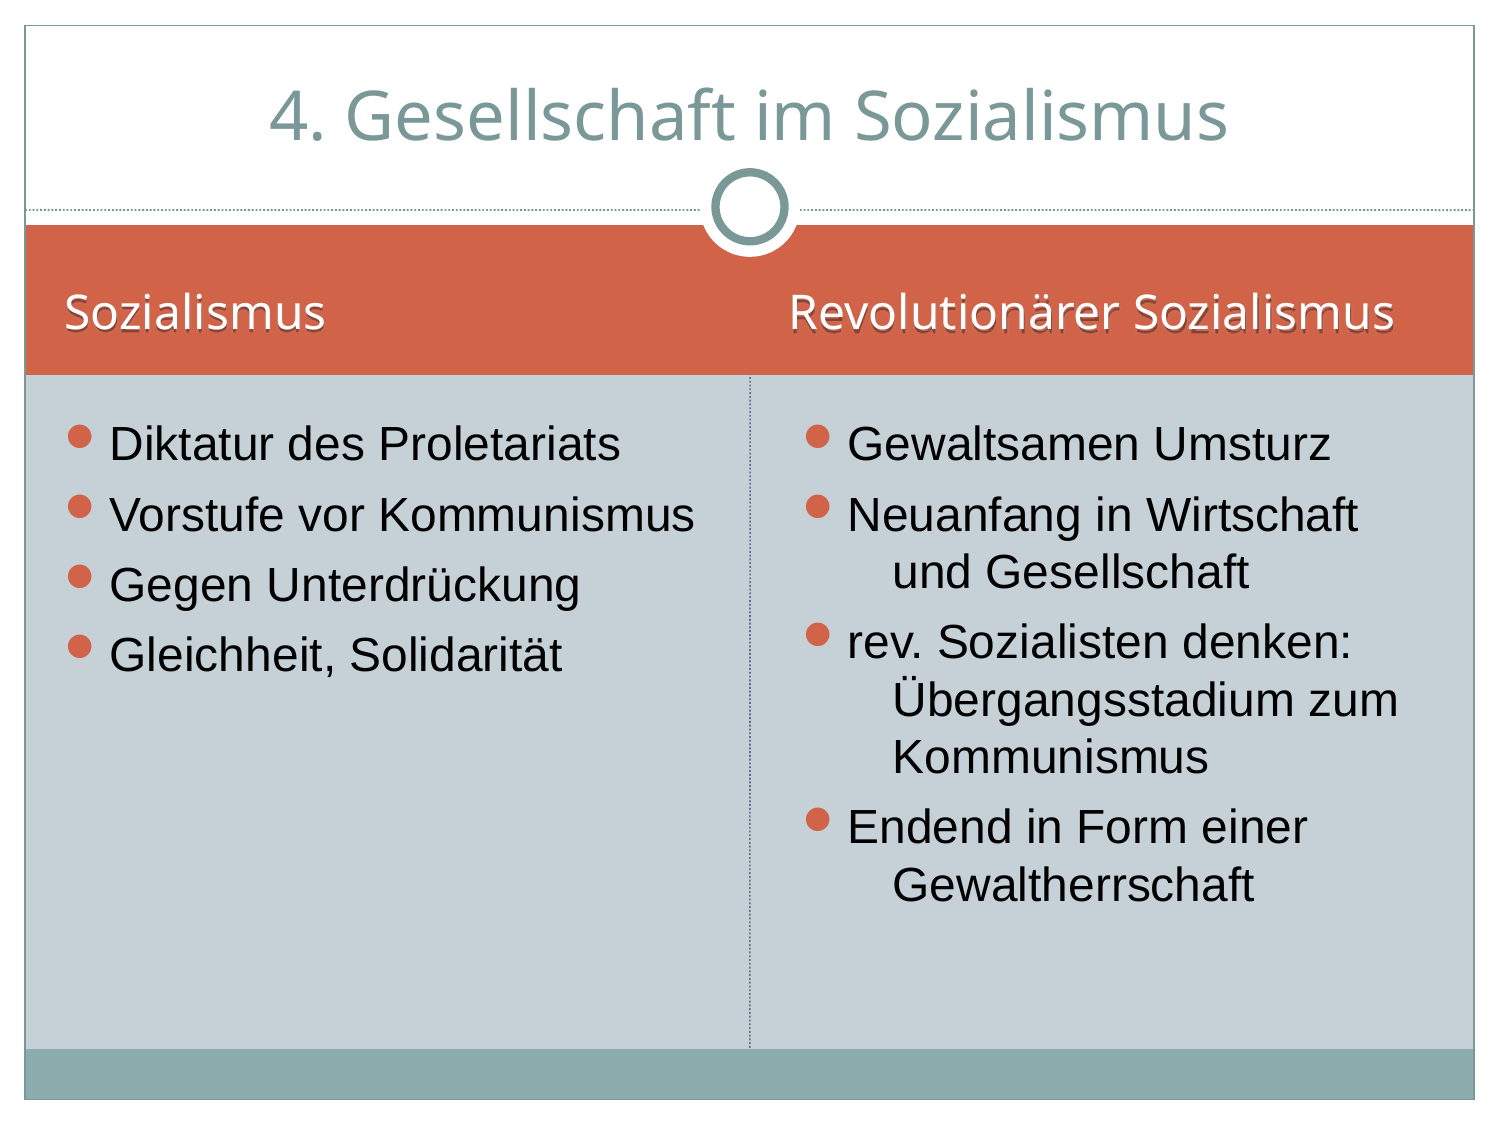

4. Gesellschaft im Sozialismus
# Sozialismus
Revolutionärer Sozialismus
Diktatur des Proletariats
Vorstufe vor Kommunismus
Gegen Unterdrückung
Gleichheit, Solidarität
Gewaltsamen Umsturz
Neuanfang in Wirtschaft und Gesellschaft
rev. Sozialisten denken: Übergangsstadium zum Kommunismus
Endend in Form einer Gewaltherrschaft